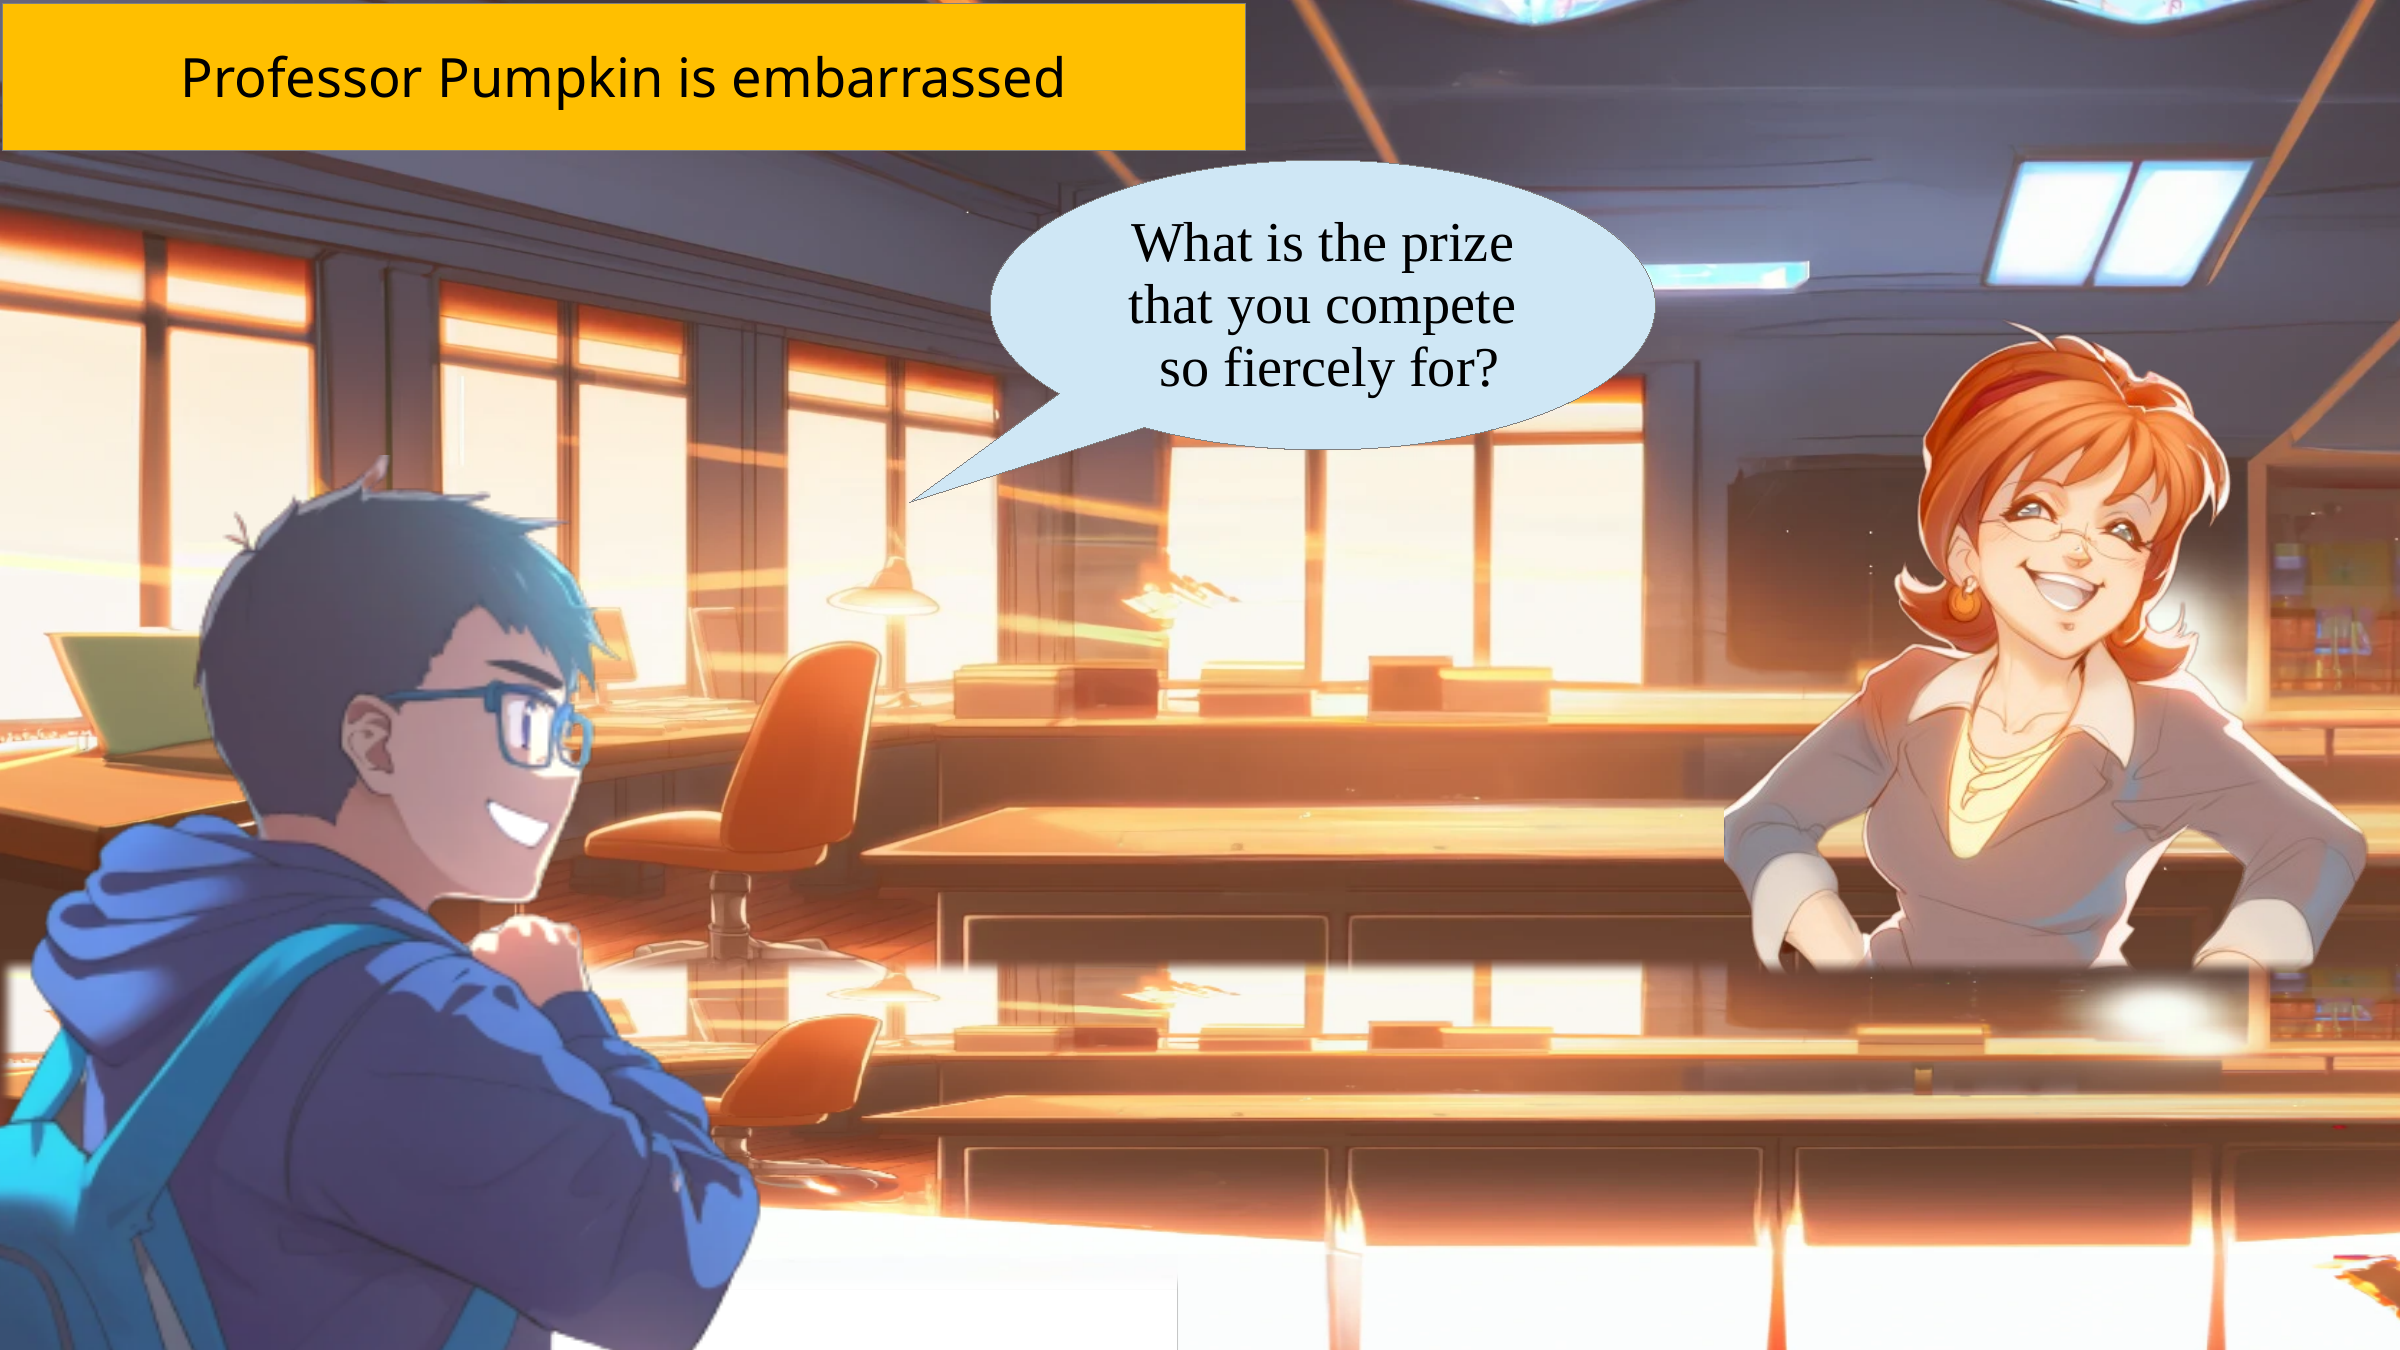

Professor Pumpkin is embarrassed
What is the prize
that you compete
 so fiercely for?